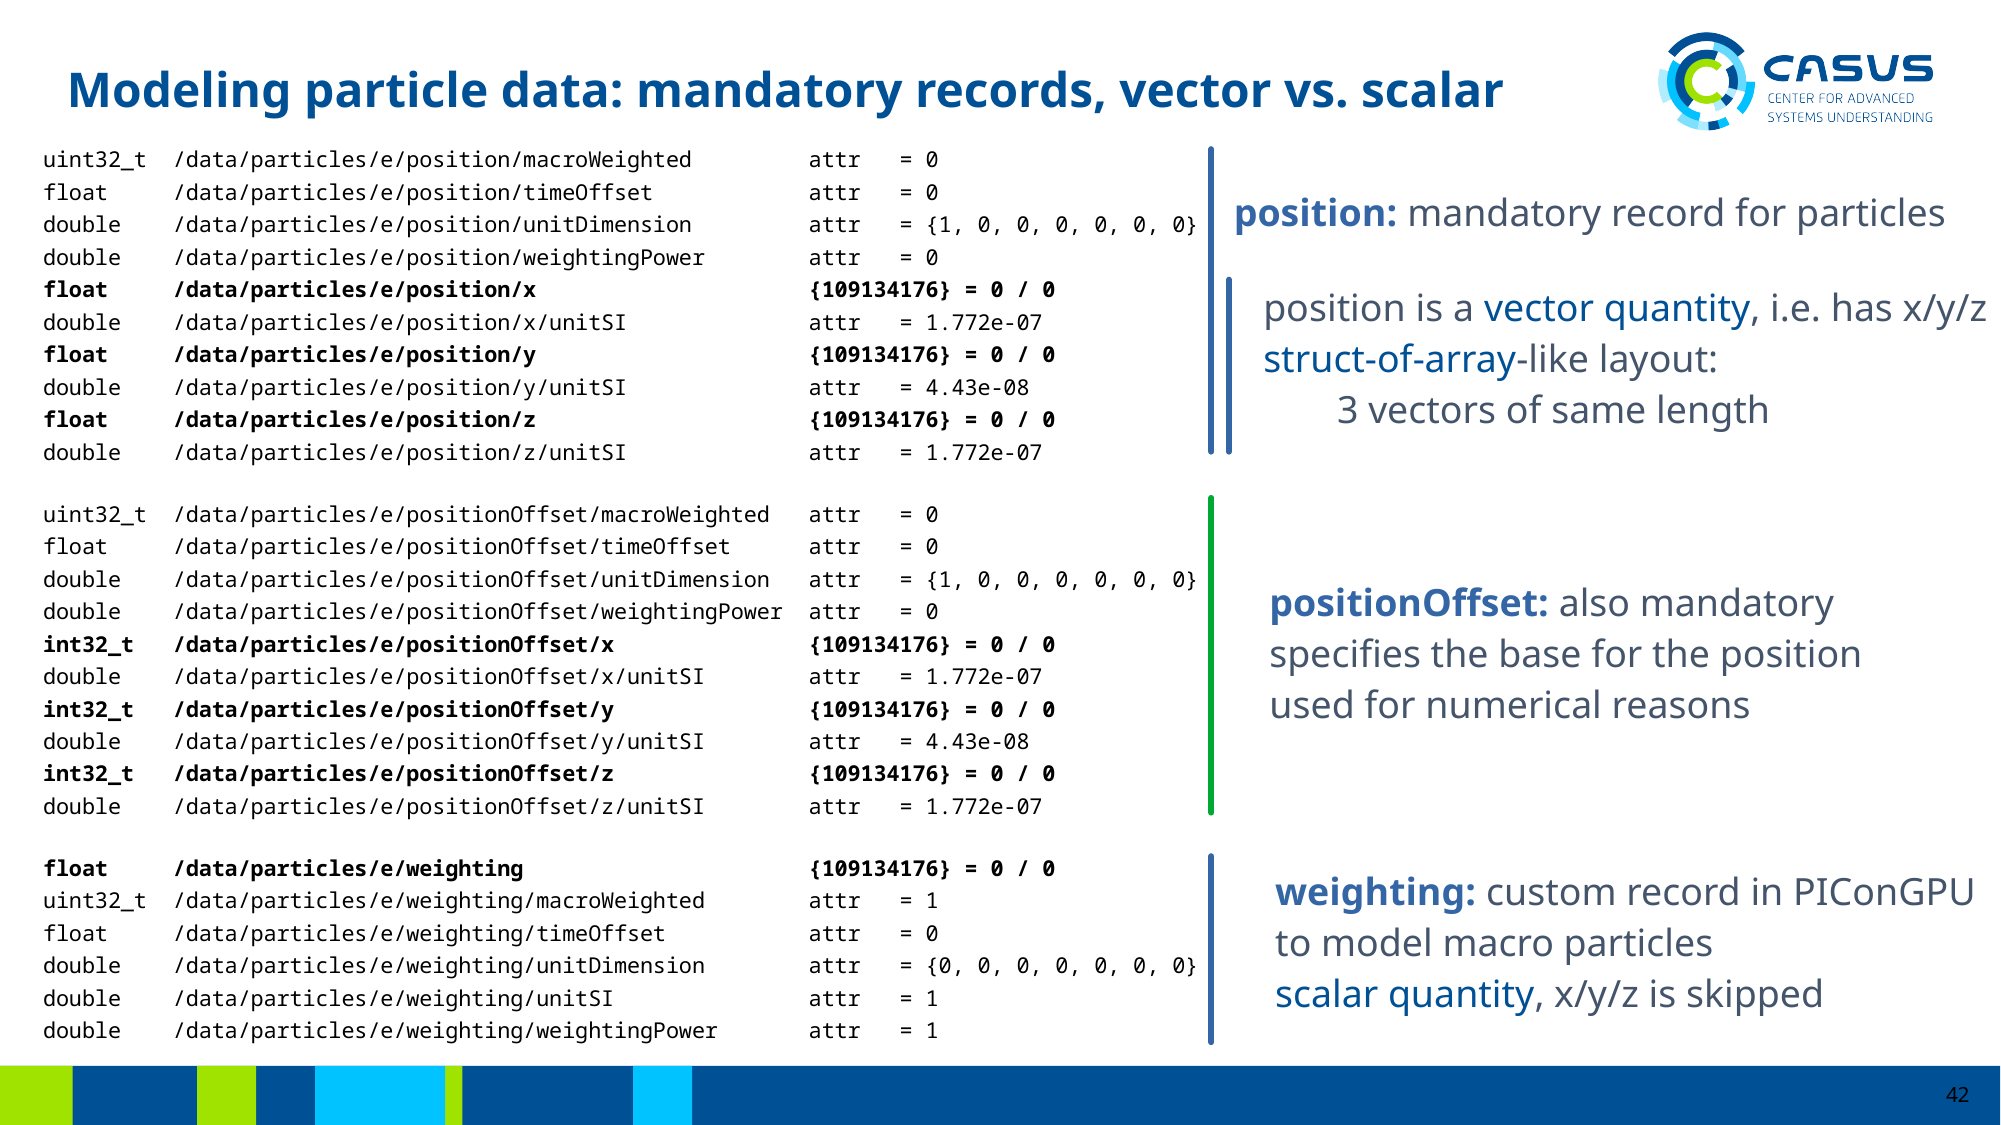

Modeling particle data: mandatory records, vector vs. scalar
# uint32_t /data/particles/e/position/macroWeighted attr = 0 float /data/particles/e/position/timeOffset attr = 0 double /data/particles/e/position/unitDimension attr = {1, 0, 0, 0, 0, 0, 0} double /data/particles/e/position/weightingPower attr = 0 float /data/particles/e/position/x {109134176} = 0 / 0 double /data/particles/e/position/x/unitSI attr = 1.772e-07 float /data/particles/e/position/y {109134176} = 0 / 0 double /data/particles/e/position/y/unitSI attr = 4.43e-08 float /data/particles/e/position/z {109134176} = 0 / 0 double /data/particles/e/position/z/unitSI attr = 1.772e-07
uint32_t /data/particles/e/positionOffset/macroWeighted attr = 0
float /data/particles/e/positionOffset/timeOffset attr = 0
double /data/particles/e/positionOffset/unitDimension attr = {1, 0, 0, 0, 0, 0, 0}
double /data/particles/e/positionOffset/weightingPower attr = 0
int32_t /data/particles/e/positionOffset/x {109134176} = 0 / 0
double /data/particles/e/positionOffset/x/unitSI attr = 1.772e-07
int32_t /data/particles/e/positionOffset/y {109134176} = 0 / 0
double /data/particles/e/positionOffset/y/unitSI attr = 4.43e-08
int32_t /data/particles/e/positionOffset/z {109134176} = 0 / 0
double /data/particles/e/positionOffset/z/unitSI attr = 1.772e-07
float /data/particles/e/weighting {109134176} = 0 / 0
uint32_t /data/particles/e/weighting/macroWeighted attr = 1
float /data/particles/e/weighting/timeOffset attr = 0
double /data/particles/e/weighting/unitDimension attr = {0, 0, 0, 0, 0, 0, 0}
double /data/particles/e/weighting/unitSI attr = 1
double /data/particles/e/weighting/weightingPower attr = 1
position: mandatory record for particles
position is a vector quantity, i.e. has x/y/z
struct-of-array-like layout:
	3 vectors of same length
positionOffset: also mandatory
specifies the base for the position
used for numerical reasons
weighting: custom record in PIConGPU
to model macro particles
scalar quantity, x/y/z is skipped
42